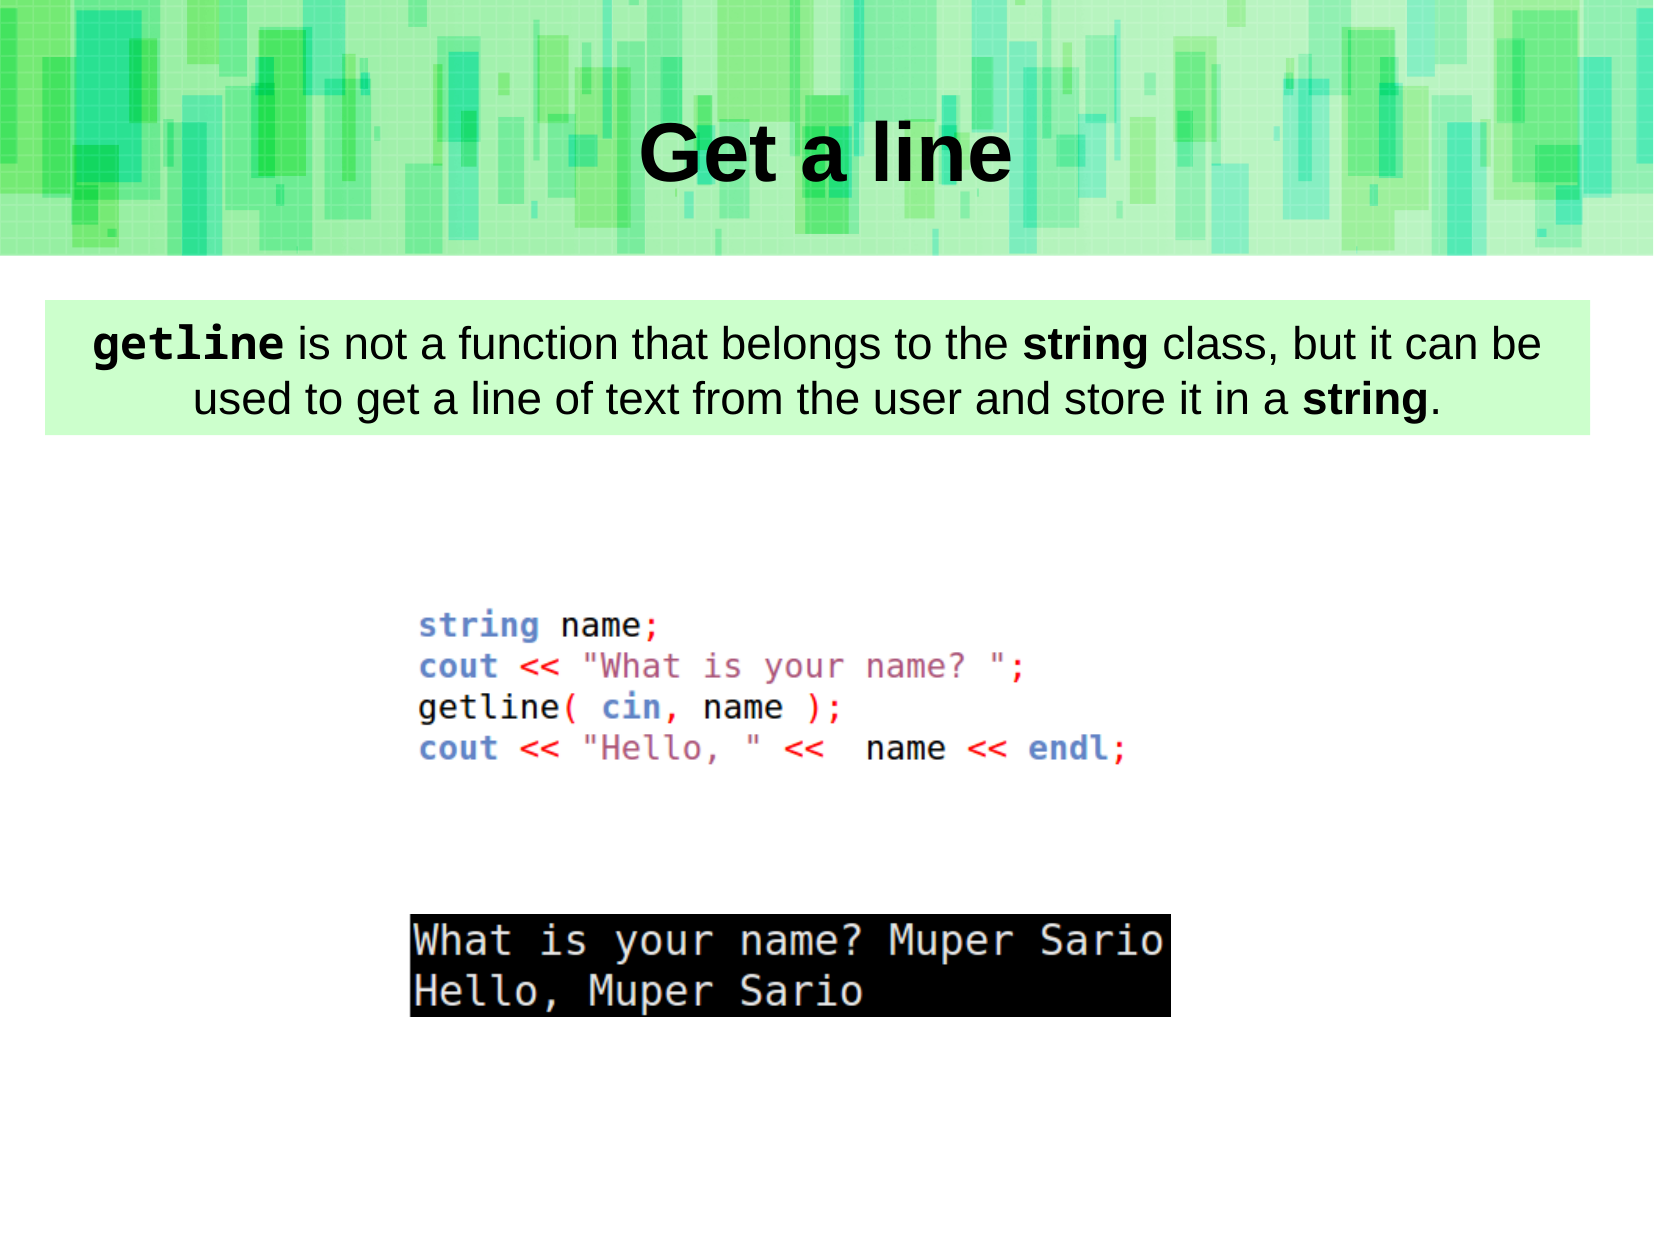

# Get a line
getline is not a function that belongs to the string class, but it can be used to get a line of text from the user and store it in a string.